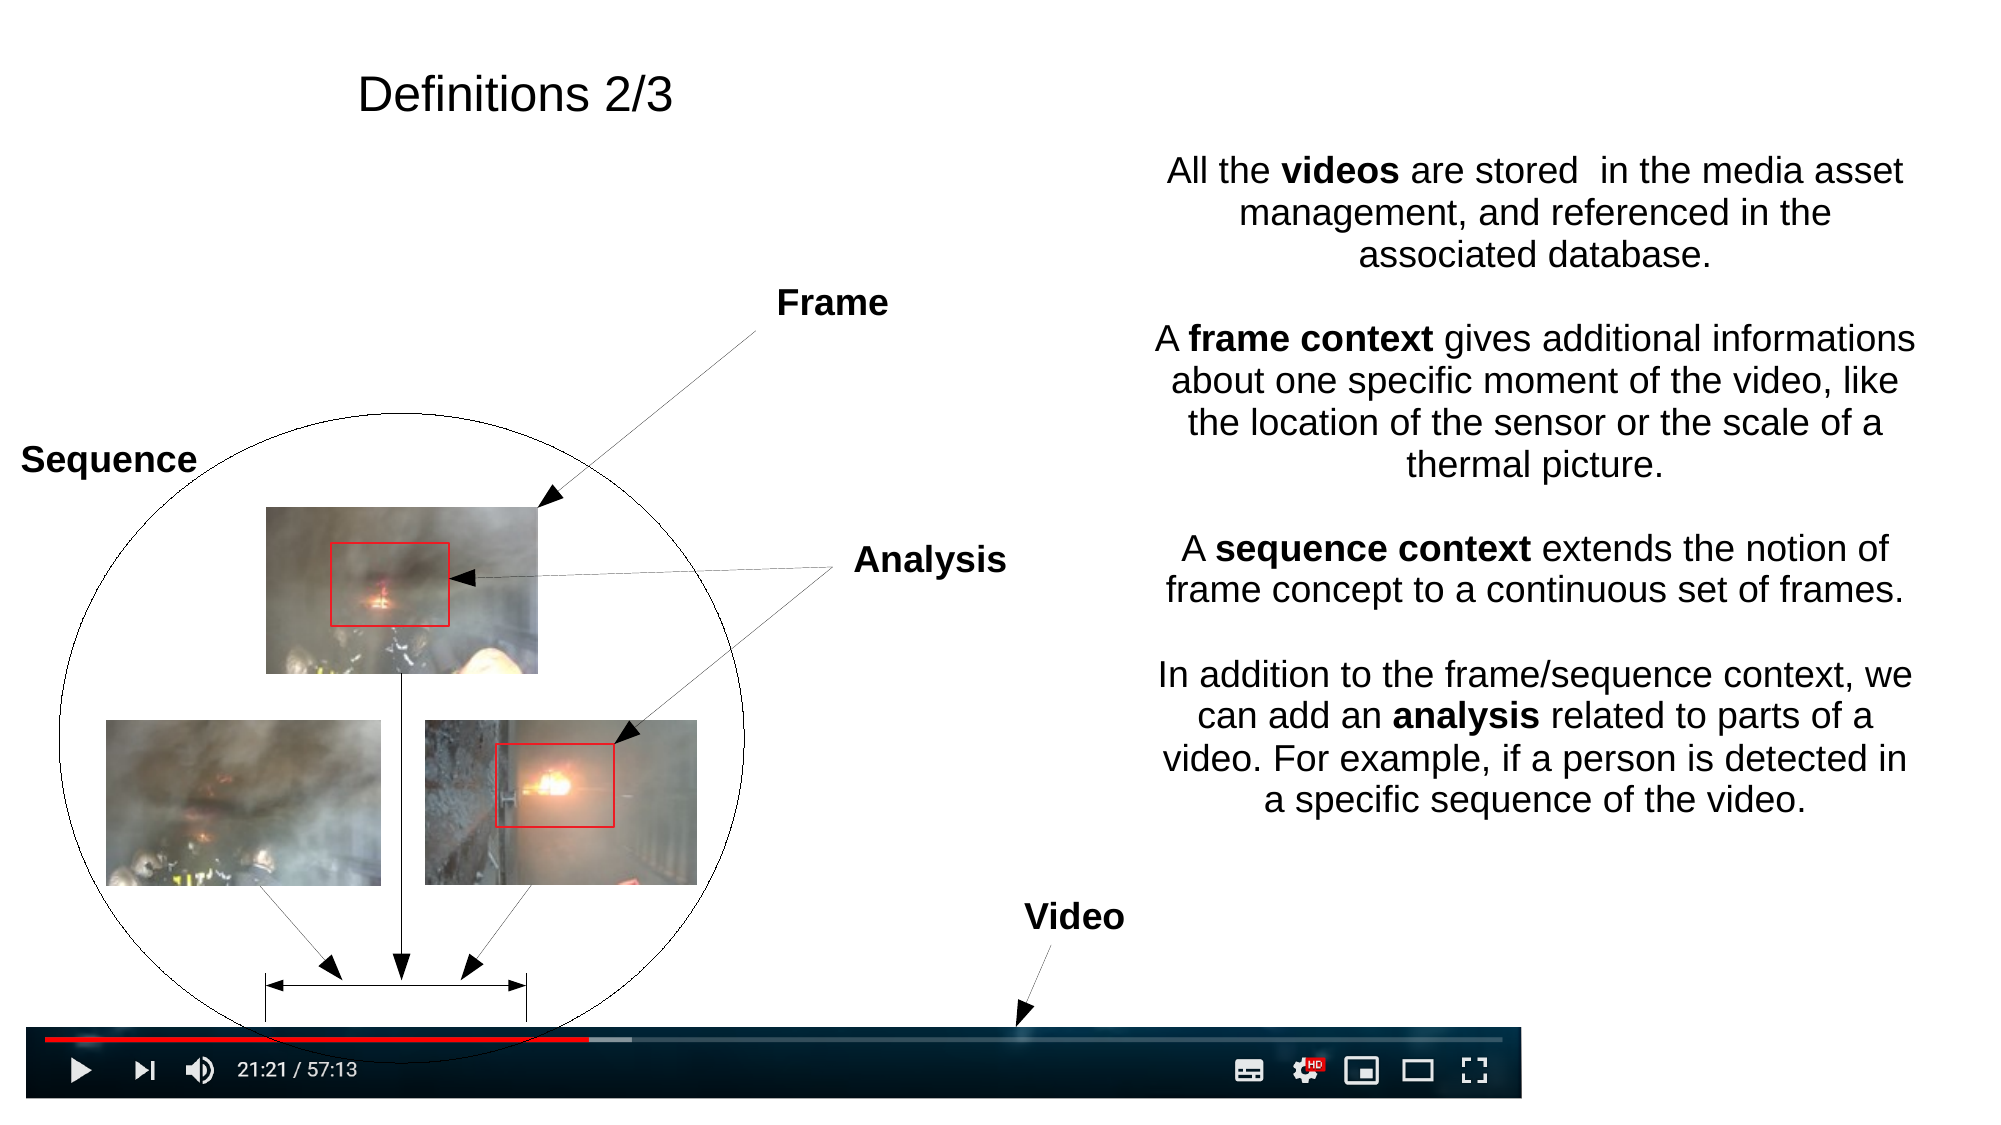

Definitions 2/3
All the videos are stored in the media asset management, and referenced in the associated database.
A frame context gives additional informations about one specific moment of the video, like the location of the sensor or the scale of a thermal picture.
A sequence context extends the notion of frame concept to a continuous set of frames.
In addition to the frame/sequence context, we can add an analysis related to parts of a video. For example, if a person is detected in a specific sequence of the video.
Frame
Sequence
Analysis
Video